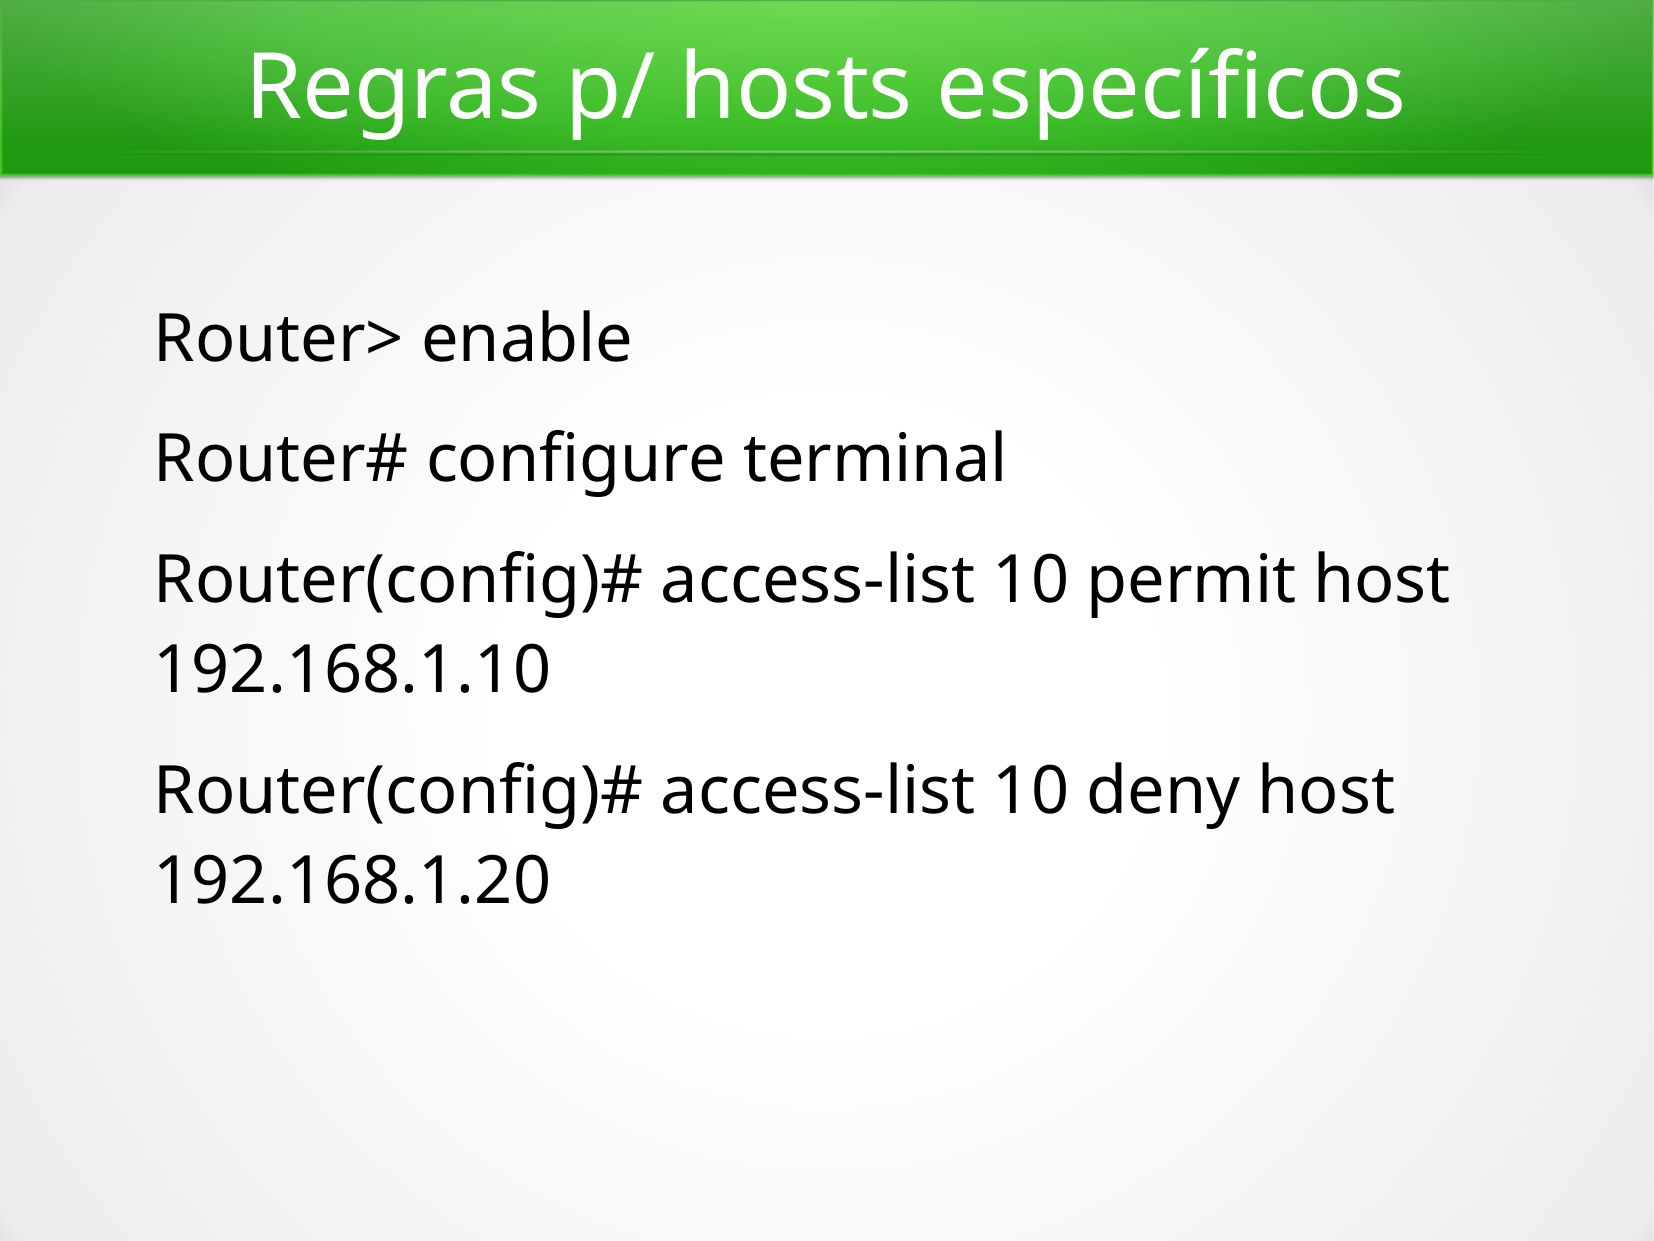

# Regras p/ hosts específicos
Router> enable
Router# configure terminal
Router(config)# access-list 10 permit host 192.168.1.10
Router(config)# access-list 10 deny host 192.168.1.20